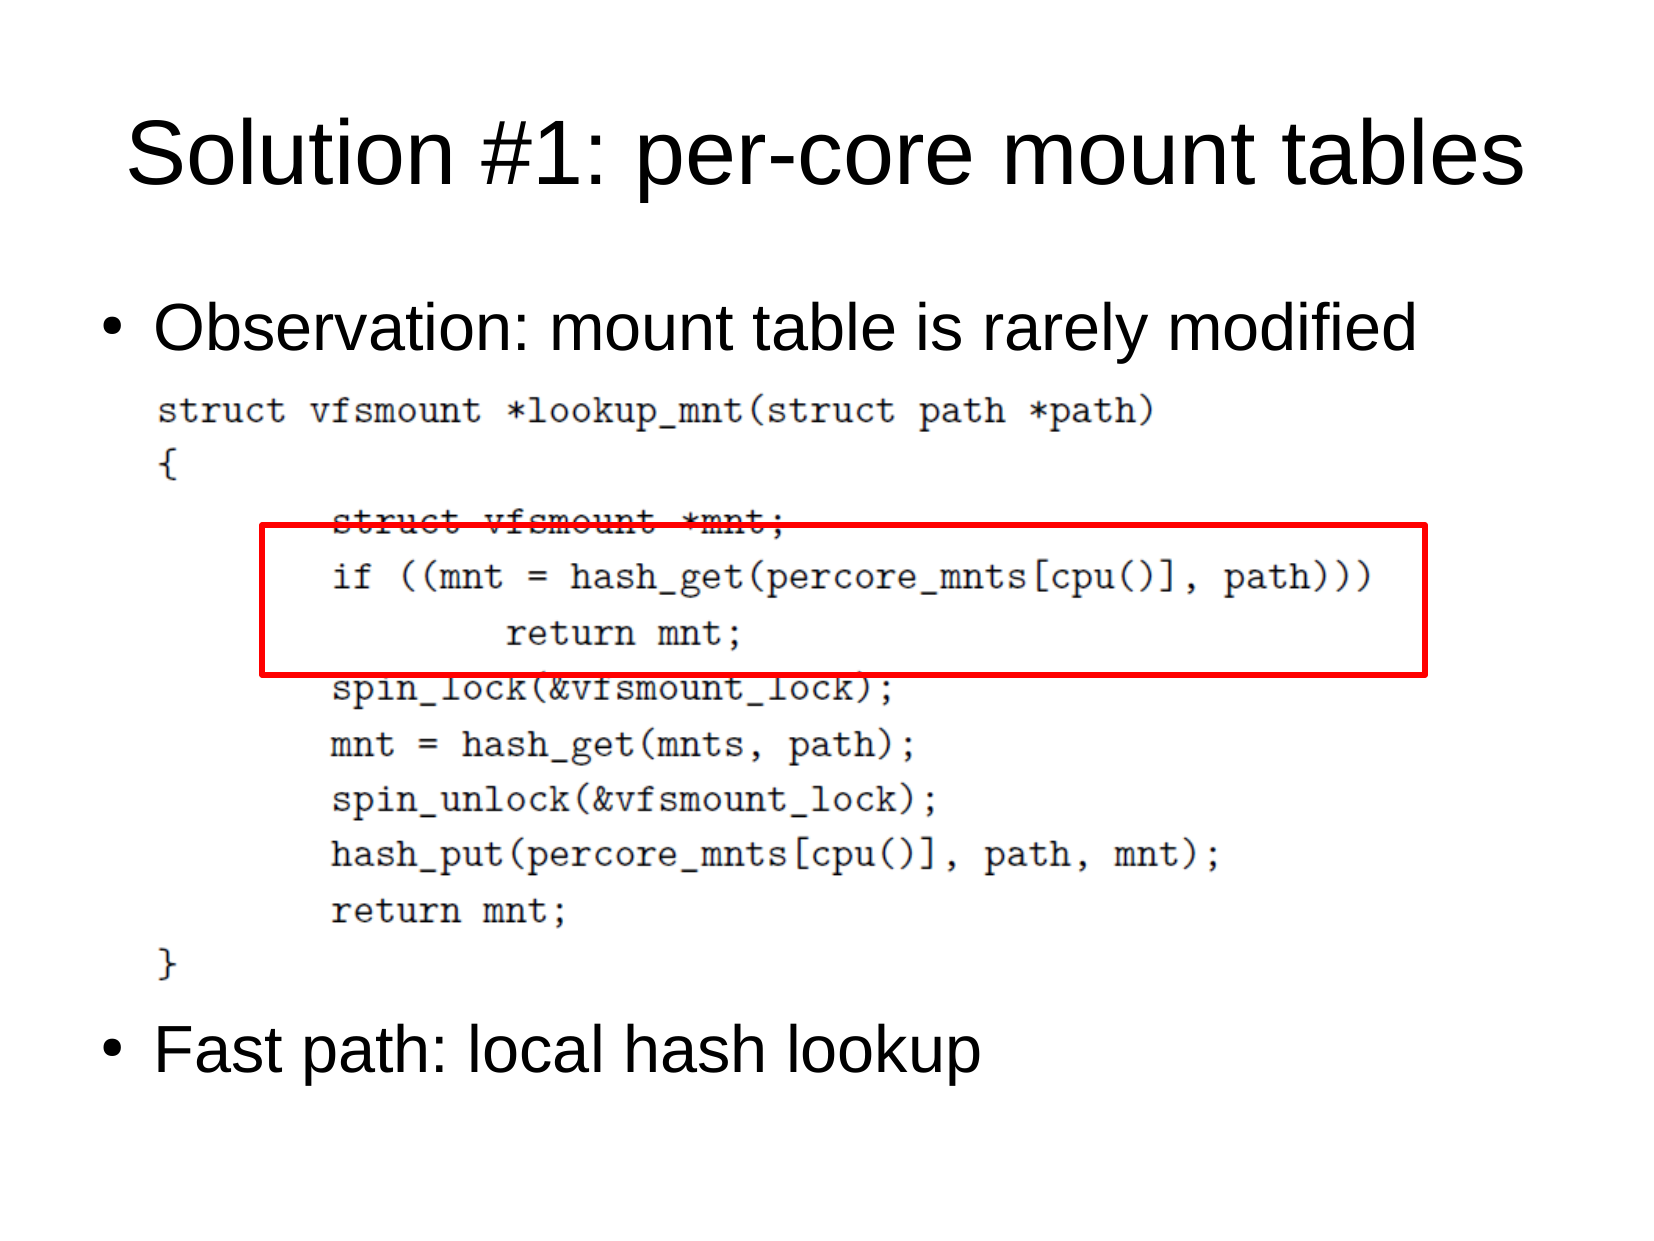

# Solution #1: per-core mount tables
Observation: mount table is rarely modified
Fast path: local hash lookup